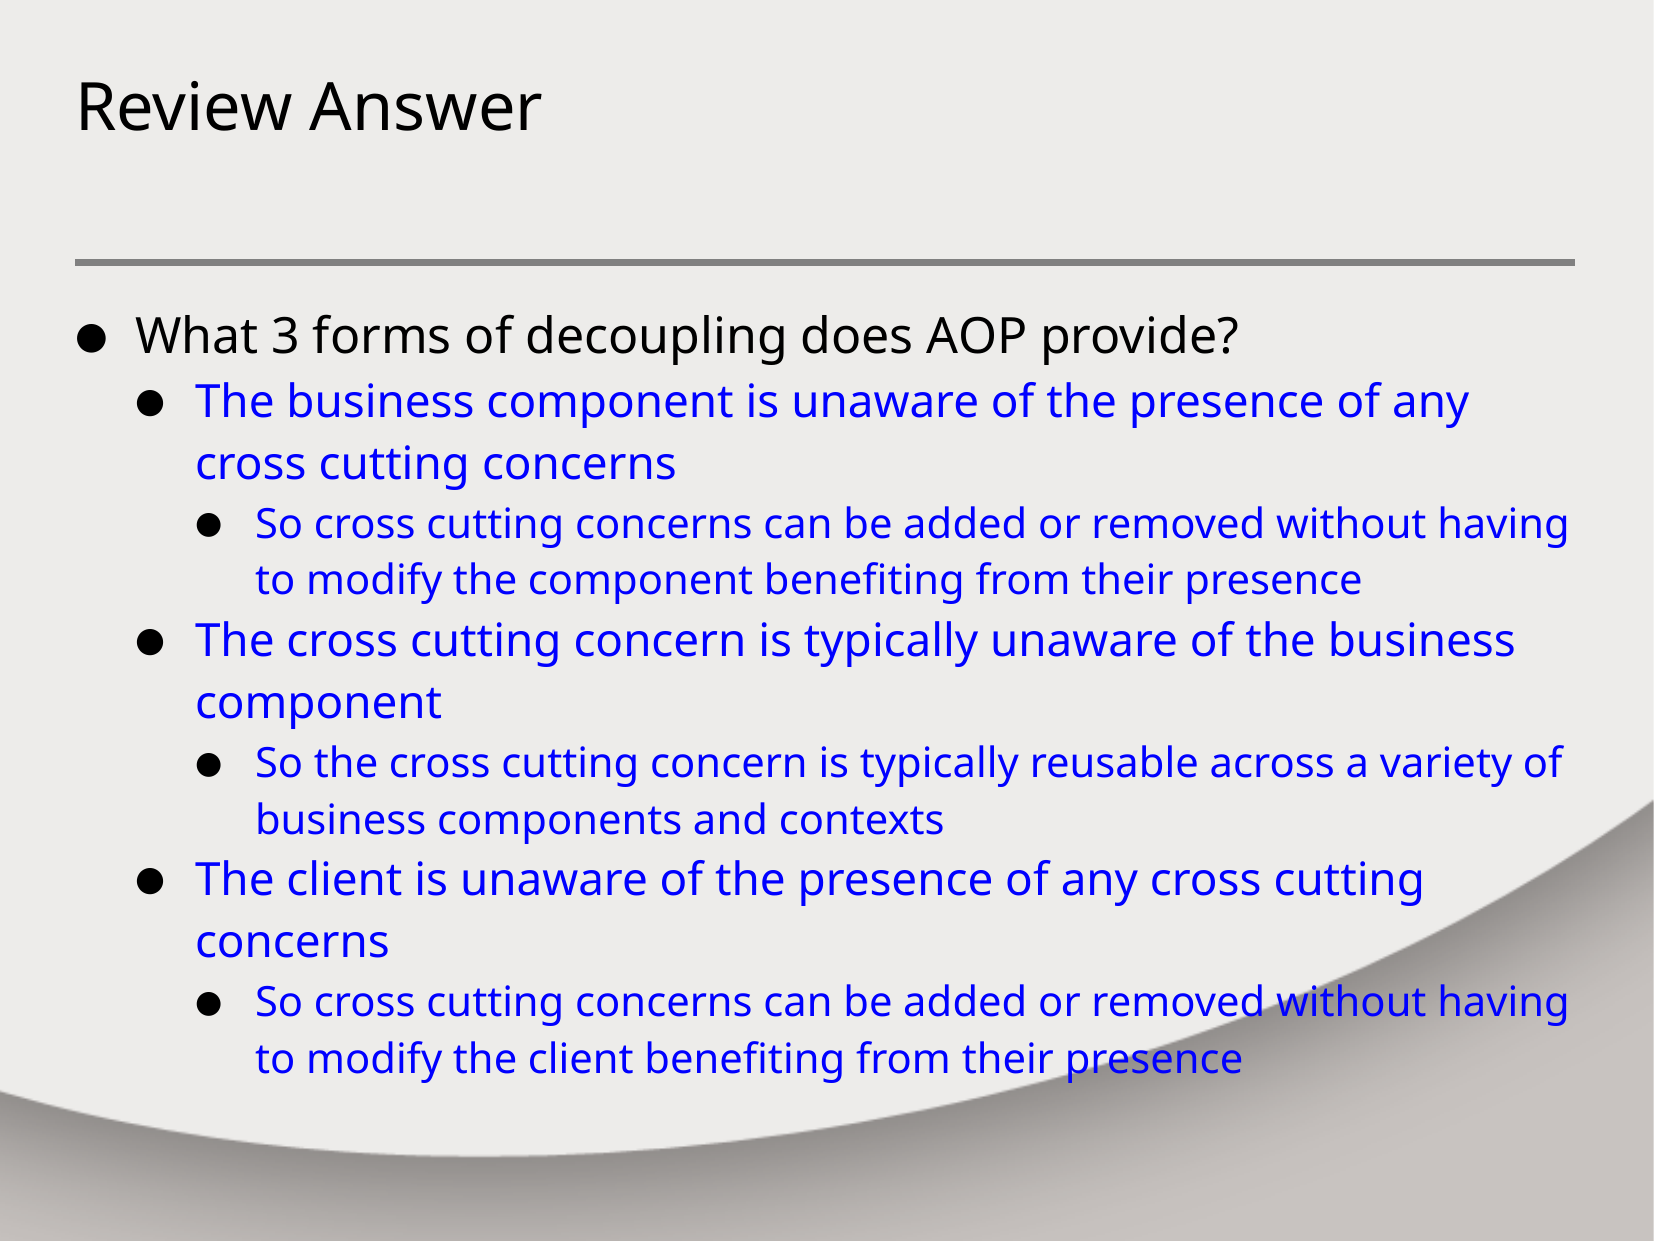

# Review Answer
What 3 forms of decoupling does AOP provide?
The business component is unaware of the presence of any cross cutting concerns
So cross cutting concerns can be added or removed without having to modify the component benefiting from their presence
The cross cutting concern is typically unaware of the business component
So the cross cutting concern is typically reusable across a variety of business components and contexts
The client is unaware of the presence of any cross cutting concerns
So cross cutting concerns can be added or removed without having to modify the client benefiting from their presence